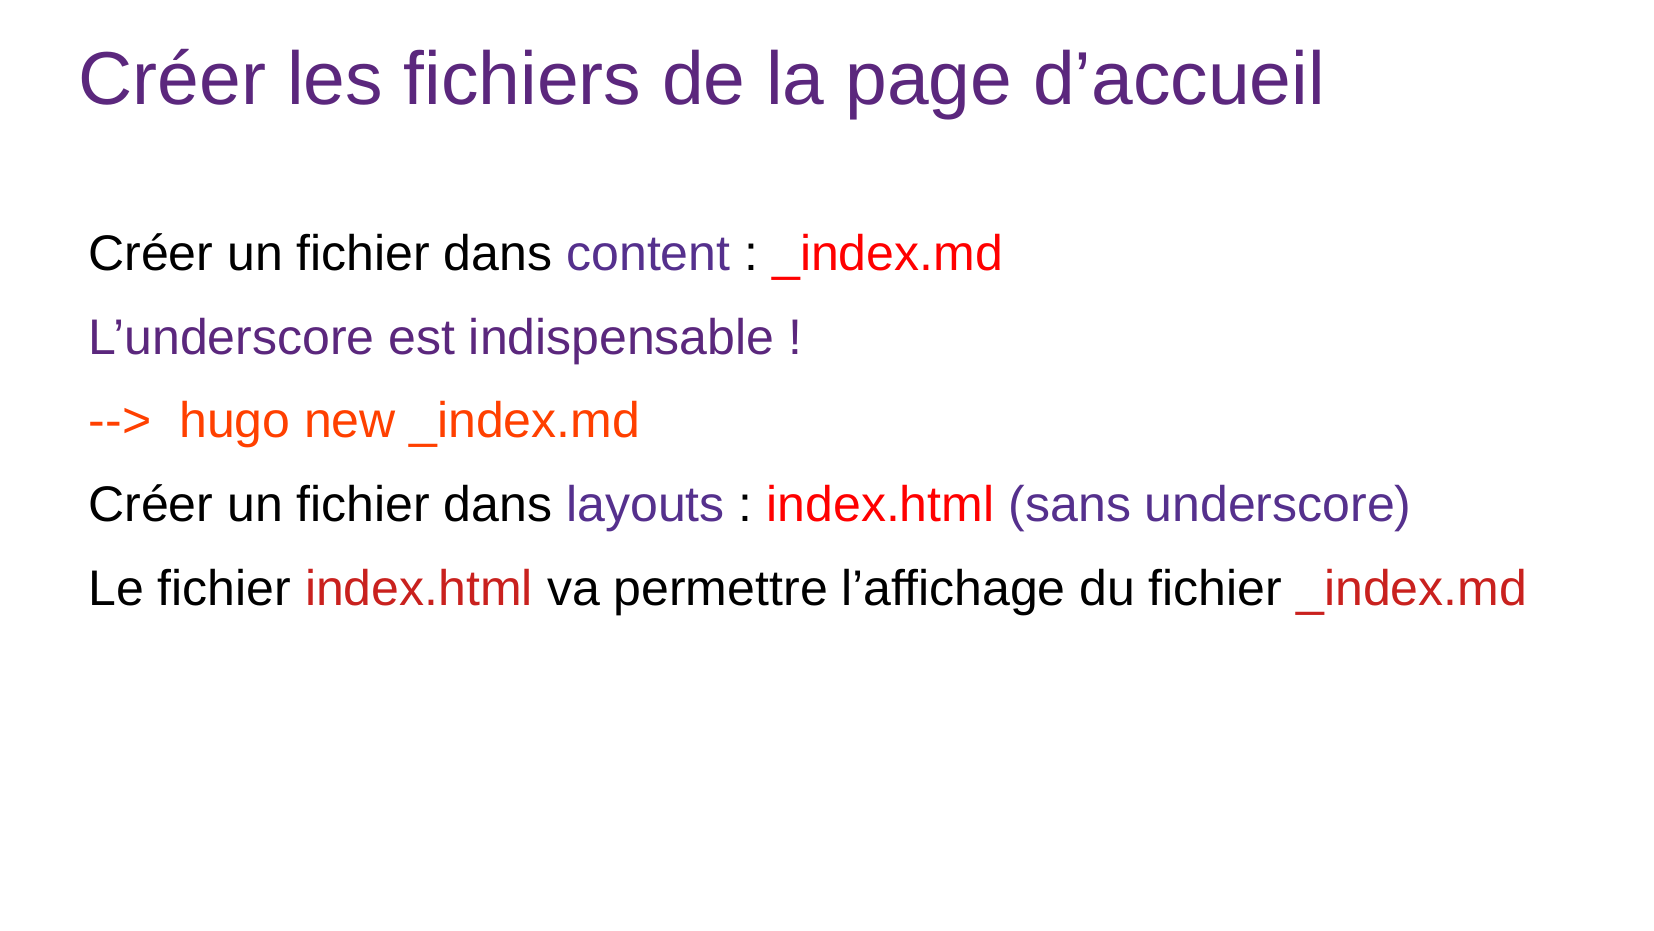

# Créer les fichiers de la page d’accueil
Créer un fichier dans content : _index.md
L’underscore est indispensable !
--> hugo new _index.md
Créer un fichier dans layouts : index.html (sans underscore)
Le fichier index.html va permettre l’affichage du fichier _index.md